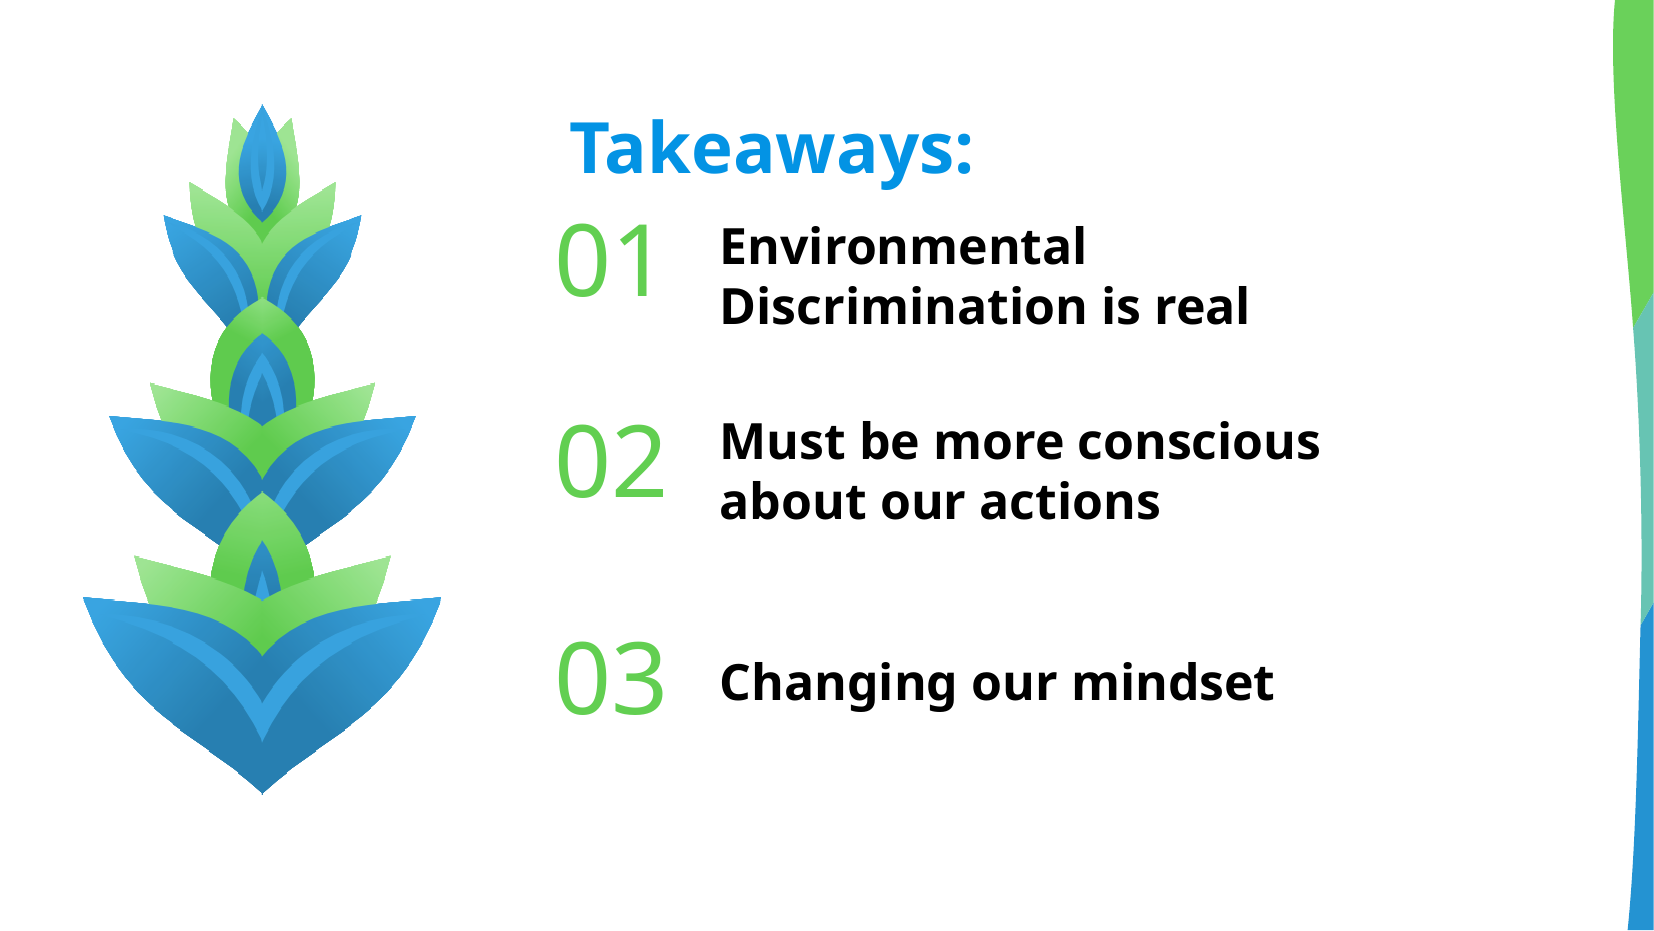

Takeaways:
01
Environmental Discrimination is real
02
Must be more conscious about our actions
03
Changing our mindset